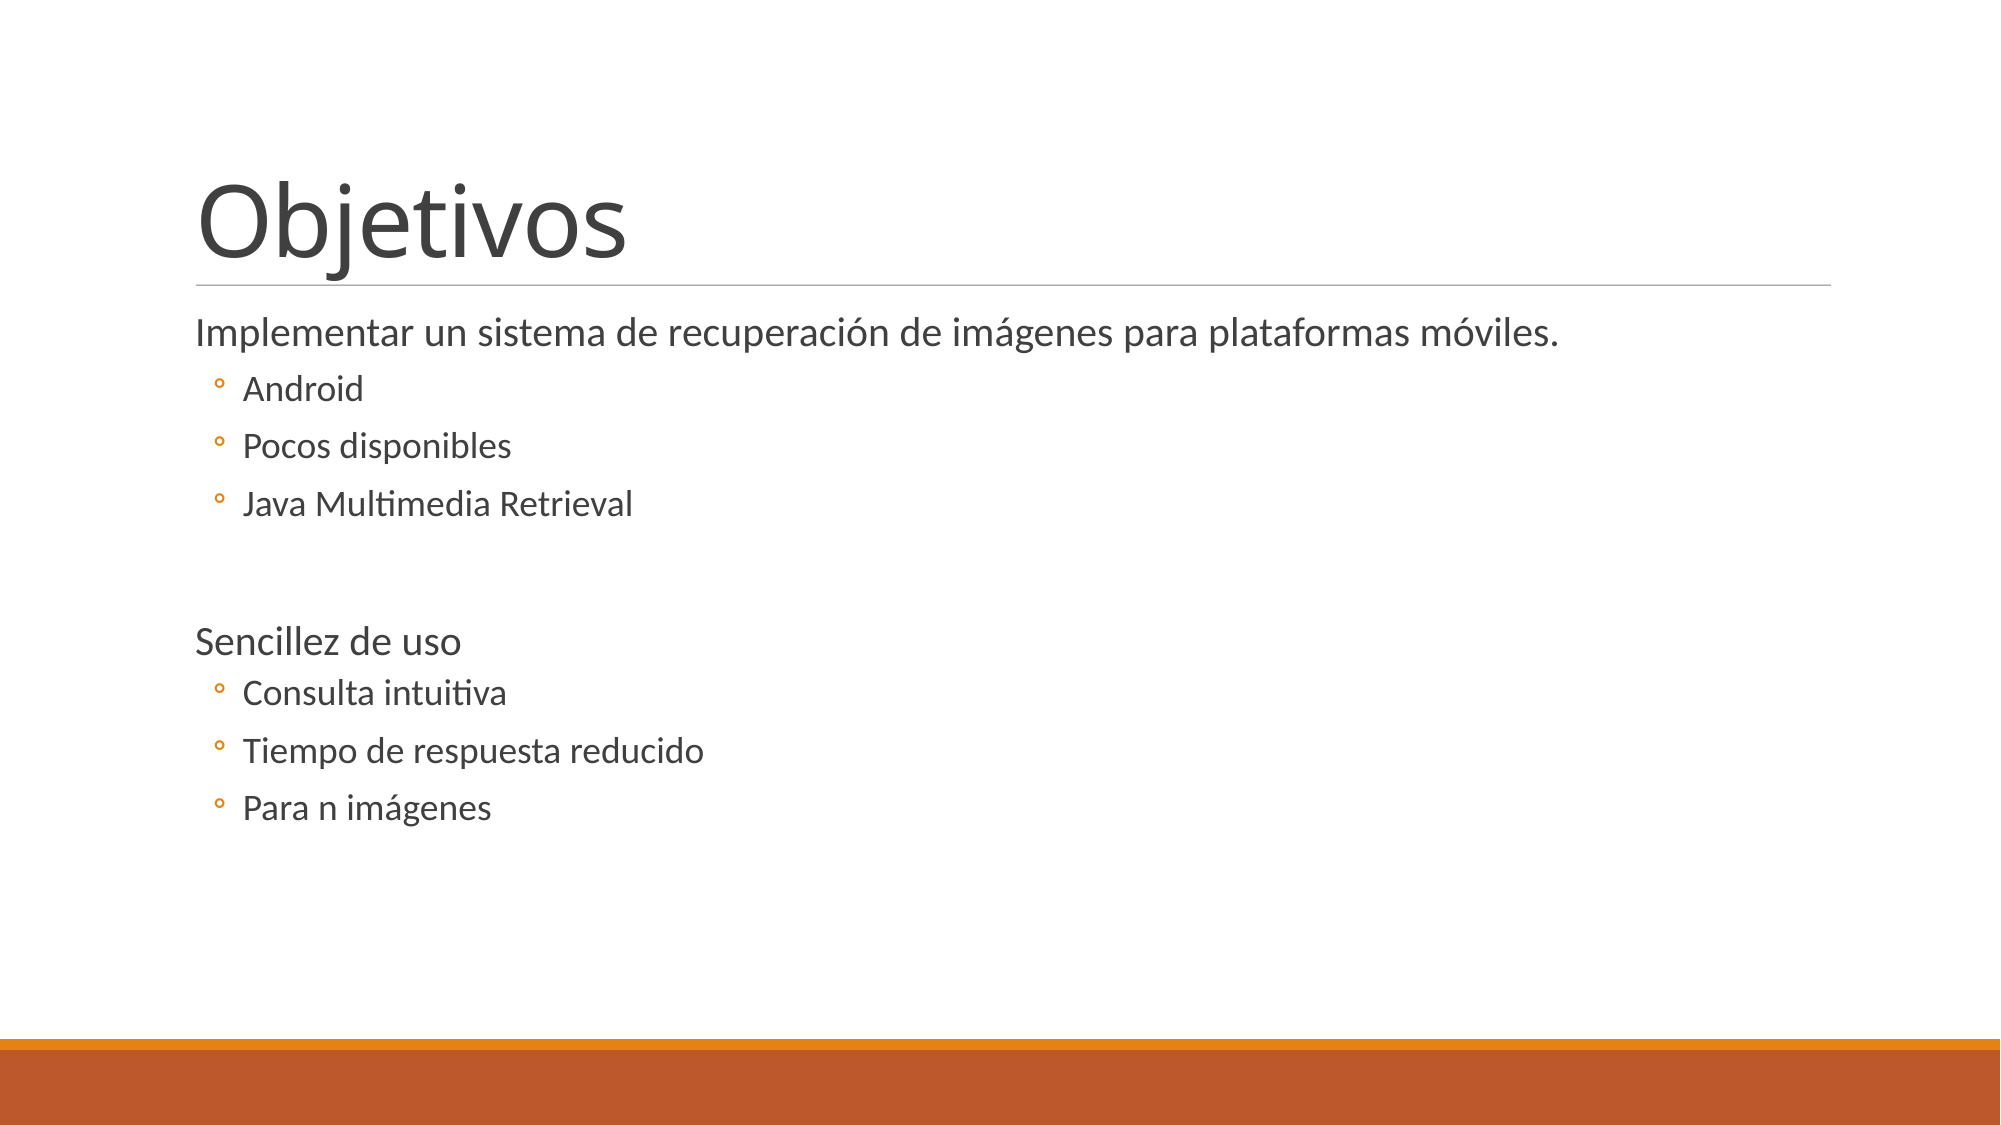

# Objetivos
Implementar un sistema de recuperación de imágenes para plataformas móviles.
Android
Pocos disponibles
Java Multimedia Retrieval
Sencillez de uso
Consulta intuitiva
Tiempo de respuesta reducido
Para n imágenes